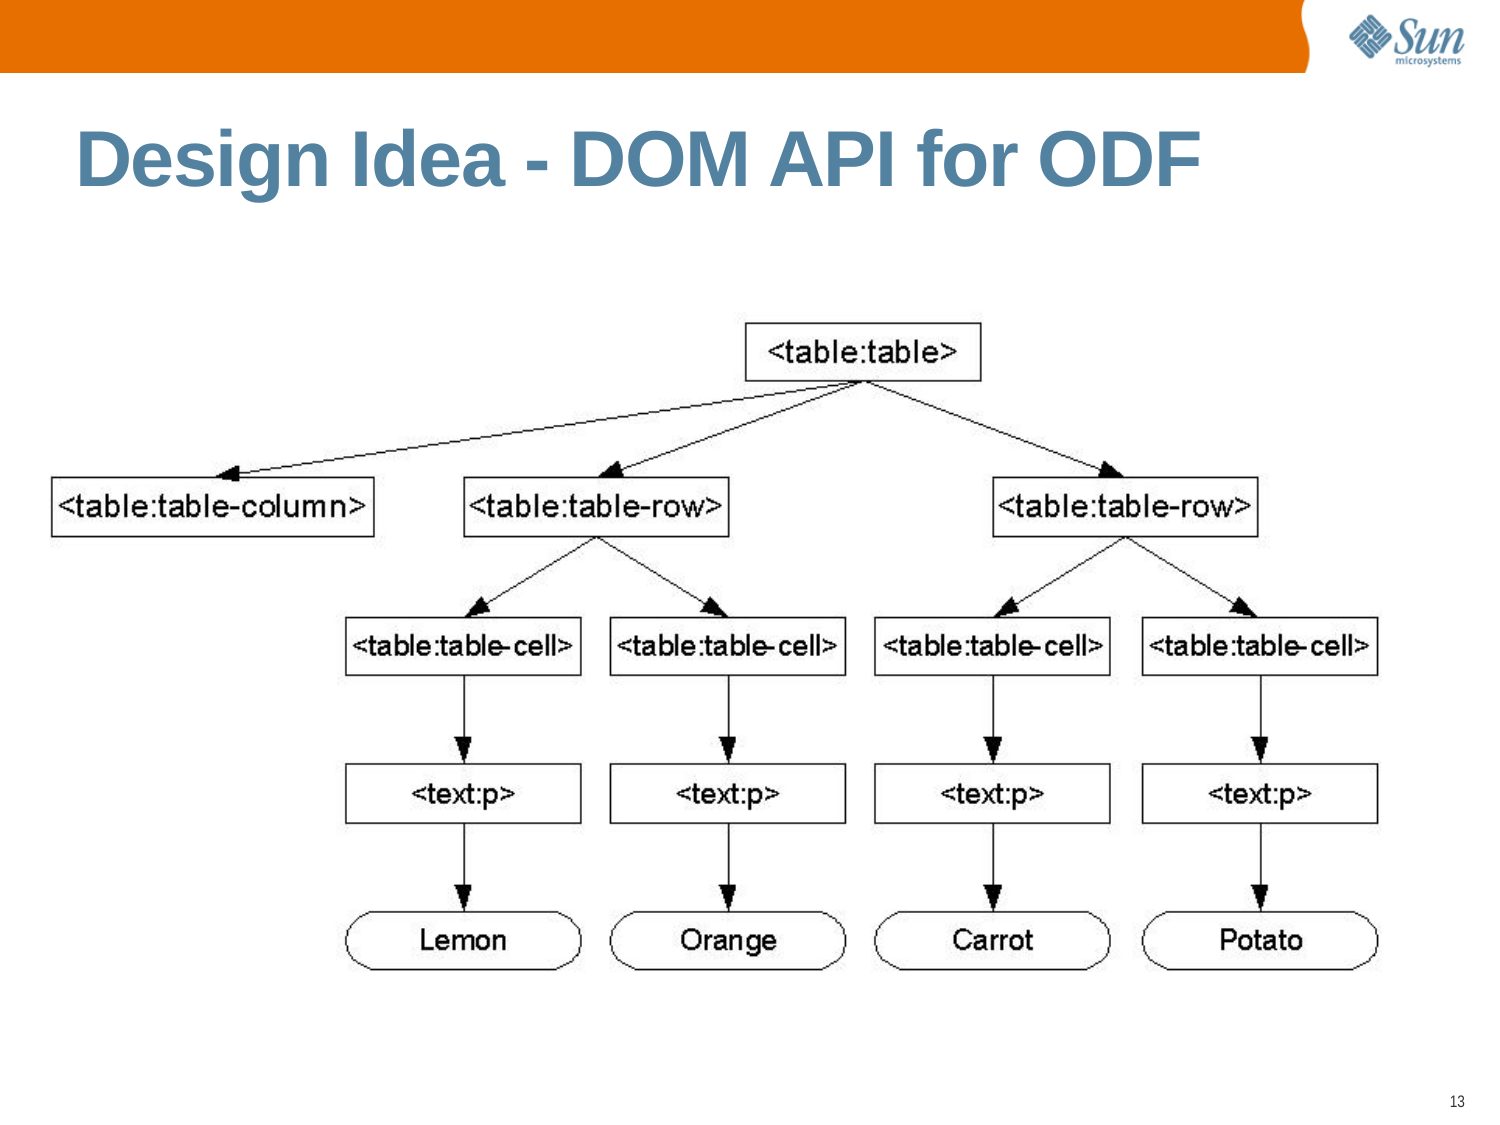

# Design Idea - DOM API for ODF